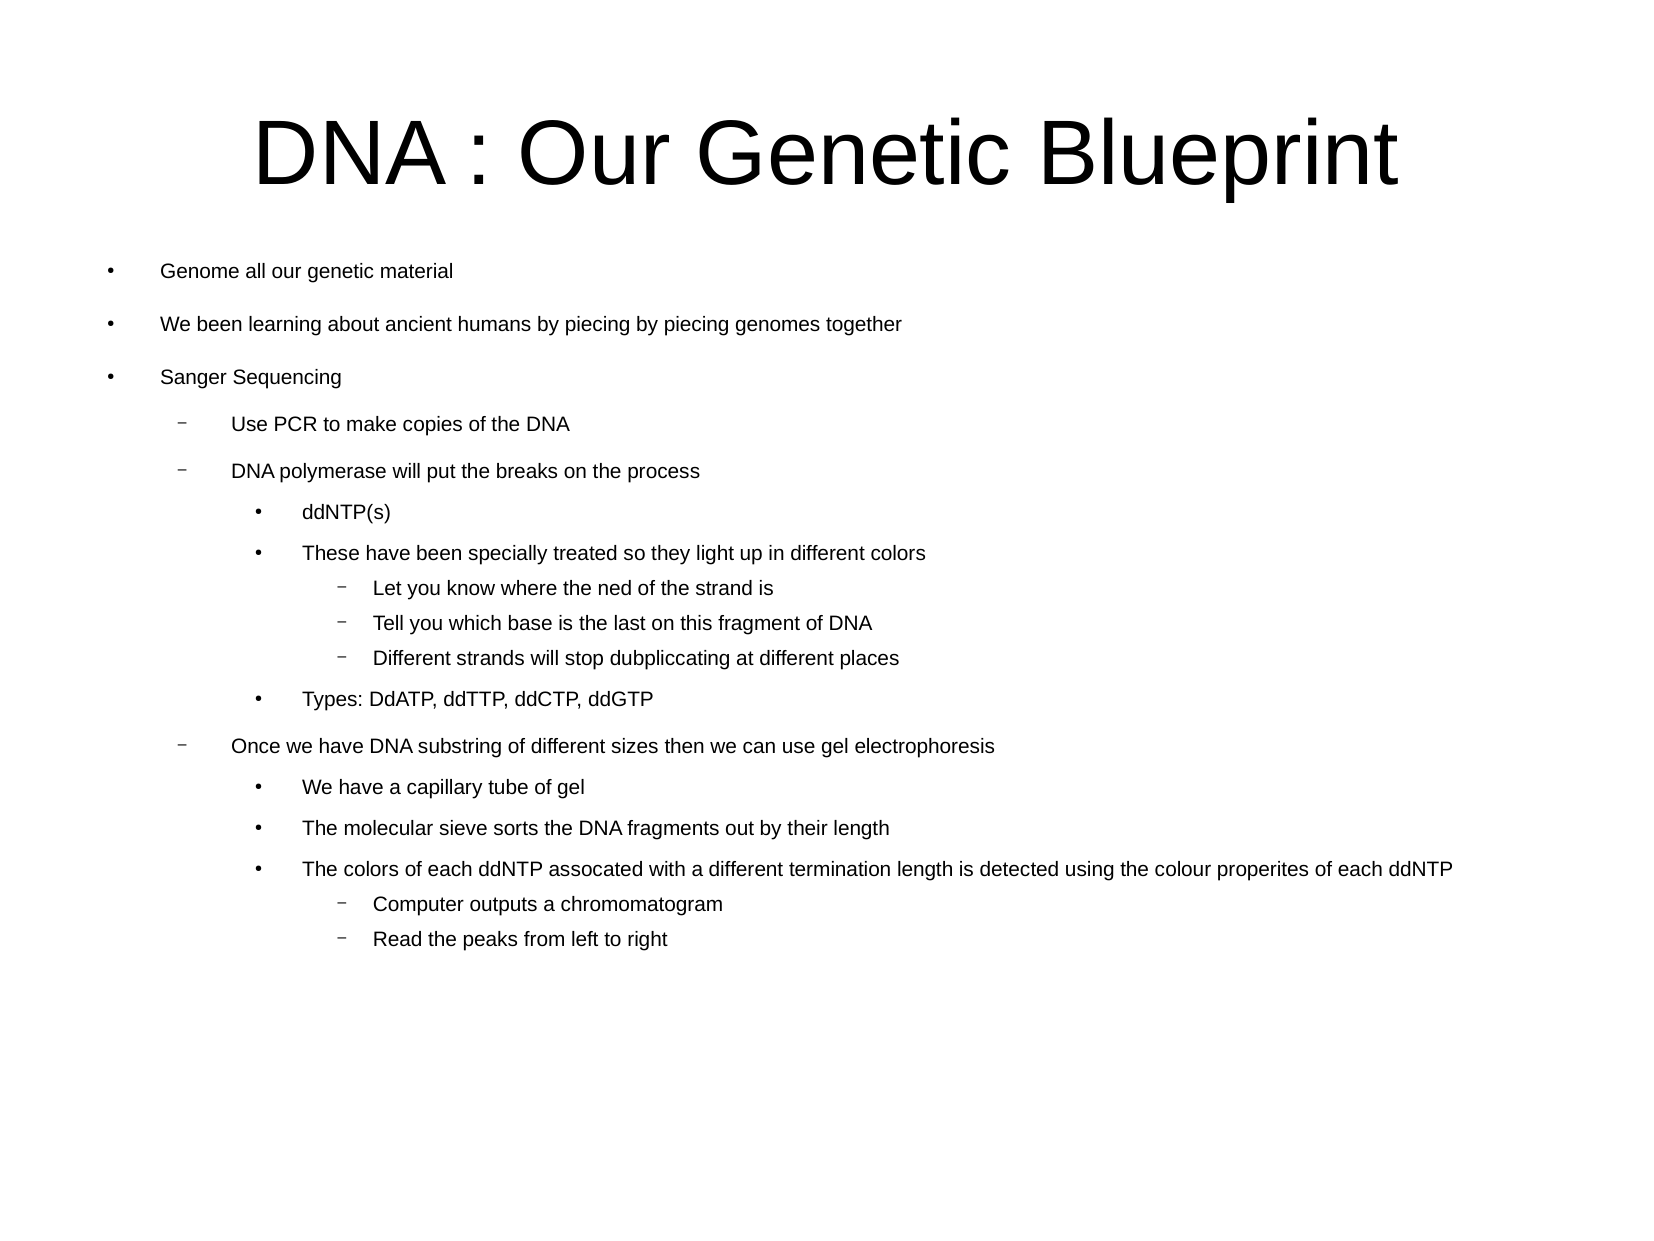

# DNA : Our Genetic Blueprint
Genome all our genetic material
We been learning about ancient humans by piecing by piecing genomes together
Sanger Sequencing
Use PCR to make copies of the DNA
DNA polymerase will put the breaks on the process
ddNTP(s)
These have been specially treated so they light up in different colors
Let you know where the ned of the strand is
Tell you which base is the last on this fragment of DNA
Different strands will stop dubpliccating at different places
Types: DdATP, ddTTP, ddCTP, ddGTP
Once we have DNA substring of different sizes then we can use gel electrophoresis
We have a capillary tube of gel
The molecular sieve sorts the DNA fragments out by their length
The colors of each ddNTP assocated with a different termination length is detected using the colour properites of each ddNTP
Computer outputs a chromomatogram
Read the peaks from left to right